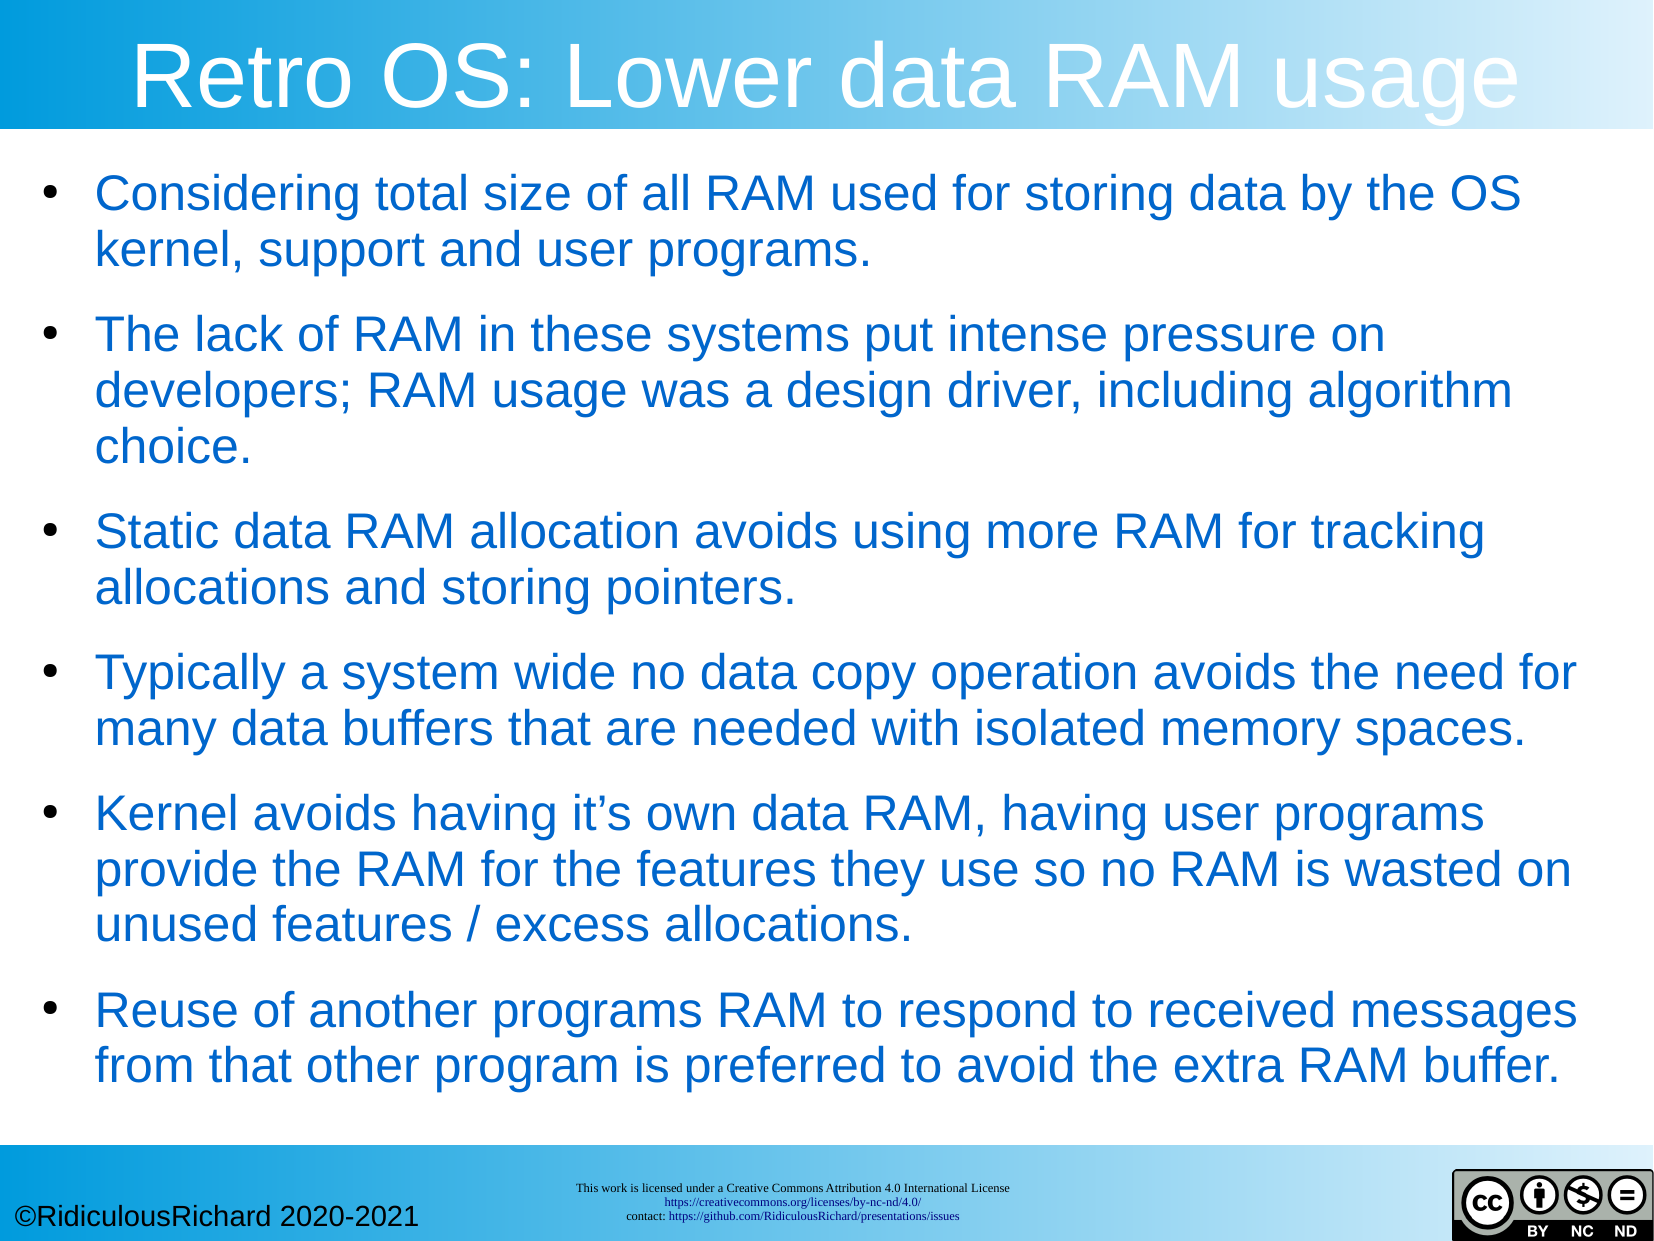

# Retro OS: Lower data RAM usage
Considering total size of all RAM used for storing data by the OS kernel, support and user programs.
The lack of RAM in these systems put intense pressure on developers; RAM usage was a design driver, including algorithm choice.
Static data RAM allocation avoids using more RAM for tracking allocations and storing pointers.
Typically a system wide no data copy operation avoids the need for many data buffers that are needed with isolated memory spaces.
Kernel avoids having it’s own data RAM, having user programs provide the RAM for the features they use so no RAM is wasted on unused features / excess allocations.
Reuse of another programs RAM to respond to received messages from that other program is preferred to avoid the extra RAM buffer.